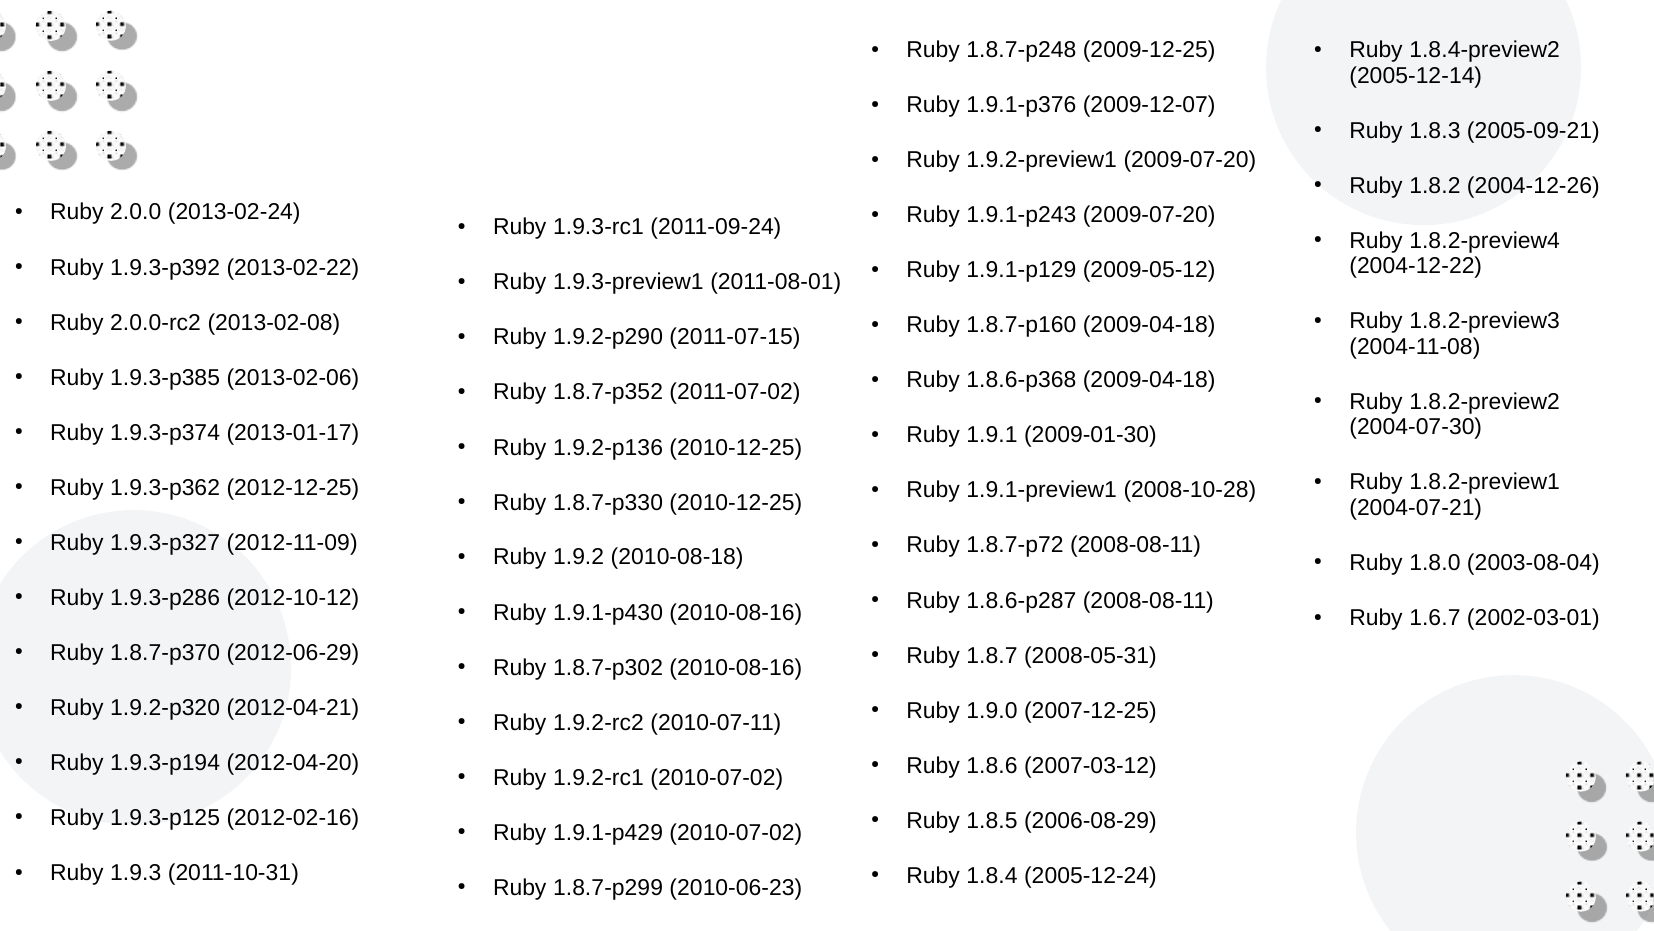

Ruby 1.8.7-p248 (2009-12-25)
Ruby 1.9.1-p376 (2009-12-07)
Ruby 1.9.2-preview1 (2009-07-20)
Ruby 1.9.1-p243 (2009-07-20)
Ruby 1.9.1-p129 (2009-05-12)
Ruby 1.8.7-p160 (2009-04-18)
Ruby 1.8.6-p368 (2009-04-18)
Ruby 1.9.1 (2009-01-30)
Ruby 1.9.1-preview1 (2008-10-28)
Ruby 1.8.7-p72 (2008-08-11)
Ruby 1.8.6-p287 (2008-08-11)
Ruby 1.8.7 (2008-05-31)
Ruby 1.9.0 (2007-12-25)
Ruby 1.8.6 (2007-03-12)
Ruby 1.8.5 (2006-08-29)
Ruby 1.8.4 (2005-12-24)
Ruby 1.8.4-preview2 (2005-12-14)
Ruby 1.8.3 (2005-09-21)
Ruby 1.8.2 (2004-12-26)
Ruby 1.8.2-preview4 (2004-12-22)
Ruby 1.8.2-preview3 (2004-11-08)
Ruby 1.8.2-preview2 (2004-07-30)
Ruby 1.8.2-preview1 (2004-07-21)
Ruby 1.8.0 (2003-08-04)
Ruby 1.6.7 (2002-03-01)
Ruby 2.0.0 (2013-02-24)
Ruby 1.9.3-p392 (2013-02-22)
Ruby 2.0.0-rc2 (2013-02-08)
Ruby 1.9.3-p385 (2013-02-06)
Ruby 1.9.3-p374 (2013-01-17)
Ruby 1.9.3-p362 (2012-12-25)
Ruby 1.9.3-p327 (2012-11-09)
Ruby 1.9.3-p286 (2012-10-12)
Ruby 1.8.7-p370 (2012-06-29)
Ruby 1.9.2-p320 (2012-04-21)
Ruby 1.9.3-p194 (2012-04-20)
Ruby 1.9.3-p125 (2012-02-16)
Ruby 1.9.3 (2011-10-31)
Ruby 1.9.3-rc1 (2011-09-24)
Ruby 1.9.3-preview1 (2011-08-01)
Ruby 1.9.2-p290 (2011-07-15)
Ruby 1.8.7-p352 (2011-07-02)
Ruby 1.9.2-p136 (2010-12-25)
Ruby 1.8.7-p330 (2010-12-25)
Ruby 1.9.2 (2010-08-18)
Ruby 1.9.1-p430 (2010-08-16)
Ruby 1.8.7-p302 (2010-08-16)
Ruby 1.9.2-rc2 (2010-07-11)
Ruby 1.9.2-rc1 (2010-07-02)
Ruby 1.9.1-p429 (2010-07-02)
Ruby 1.8.7-p299 (2010-06-23)